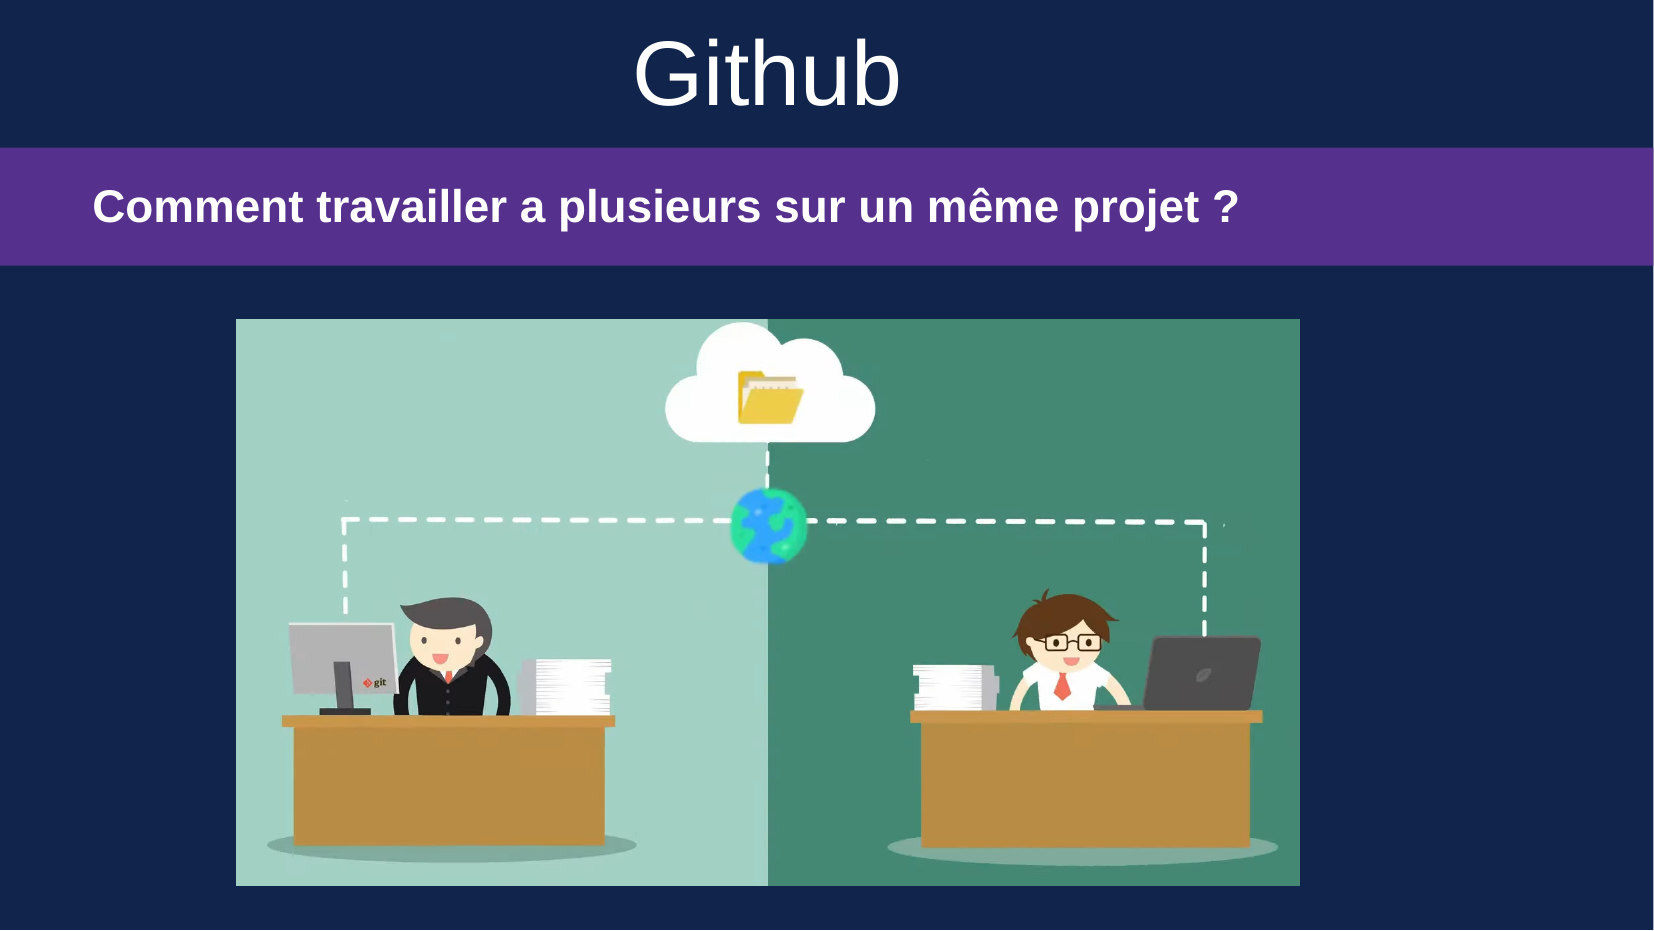

# Github
Comment travailler a plusieurs sur un même projet ?